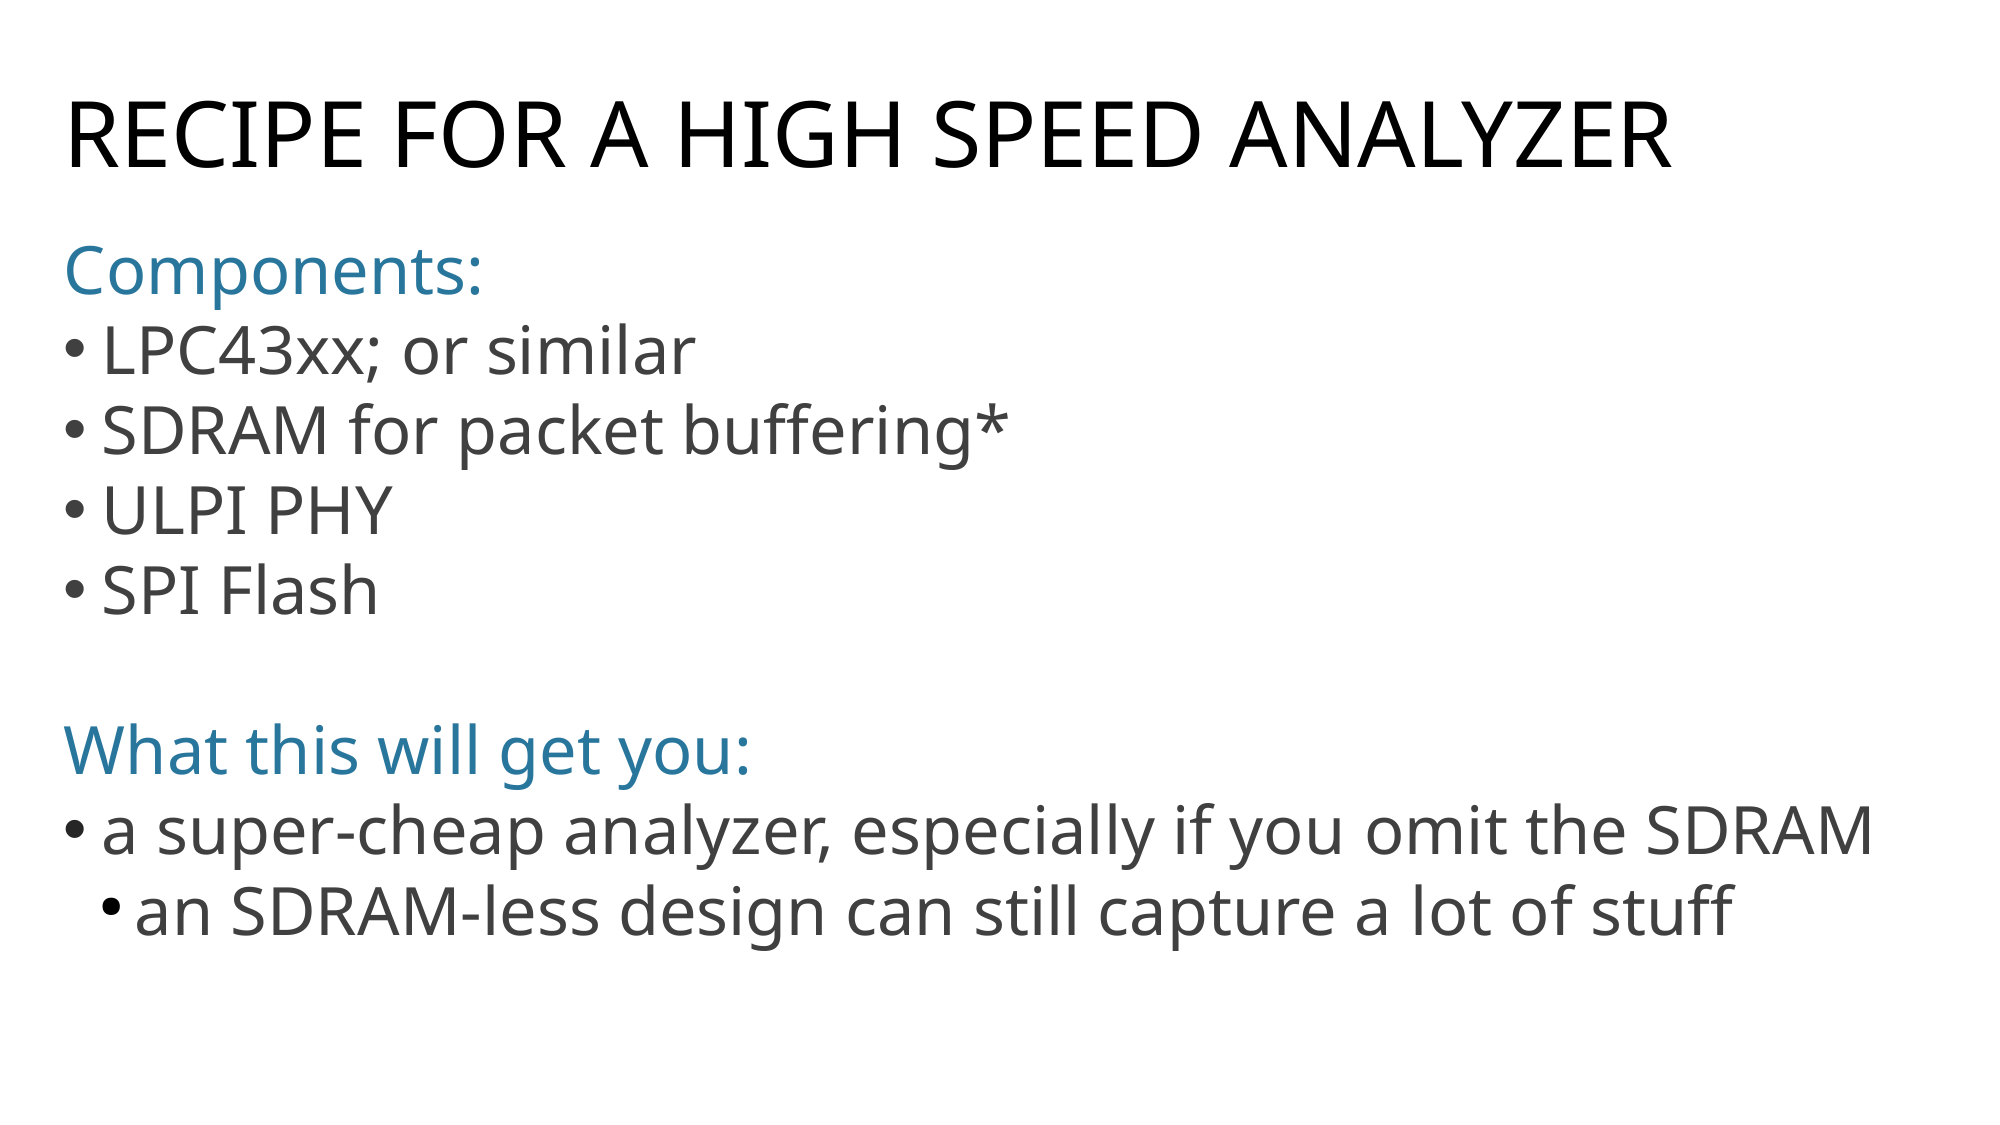

RECIPE FOR A HIGH SPEED ANALYZER
Components:
LPC43xx; or similar
SDRAM for packet buffering*
ULPI PHY
SPI Flash
What this will get you:
a super-cheap analyzer, especially if you omit the SDRAM
an SDRAM-less design can still capture a lot of stuff